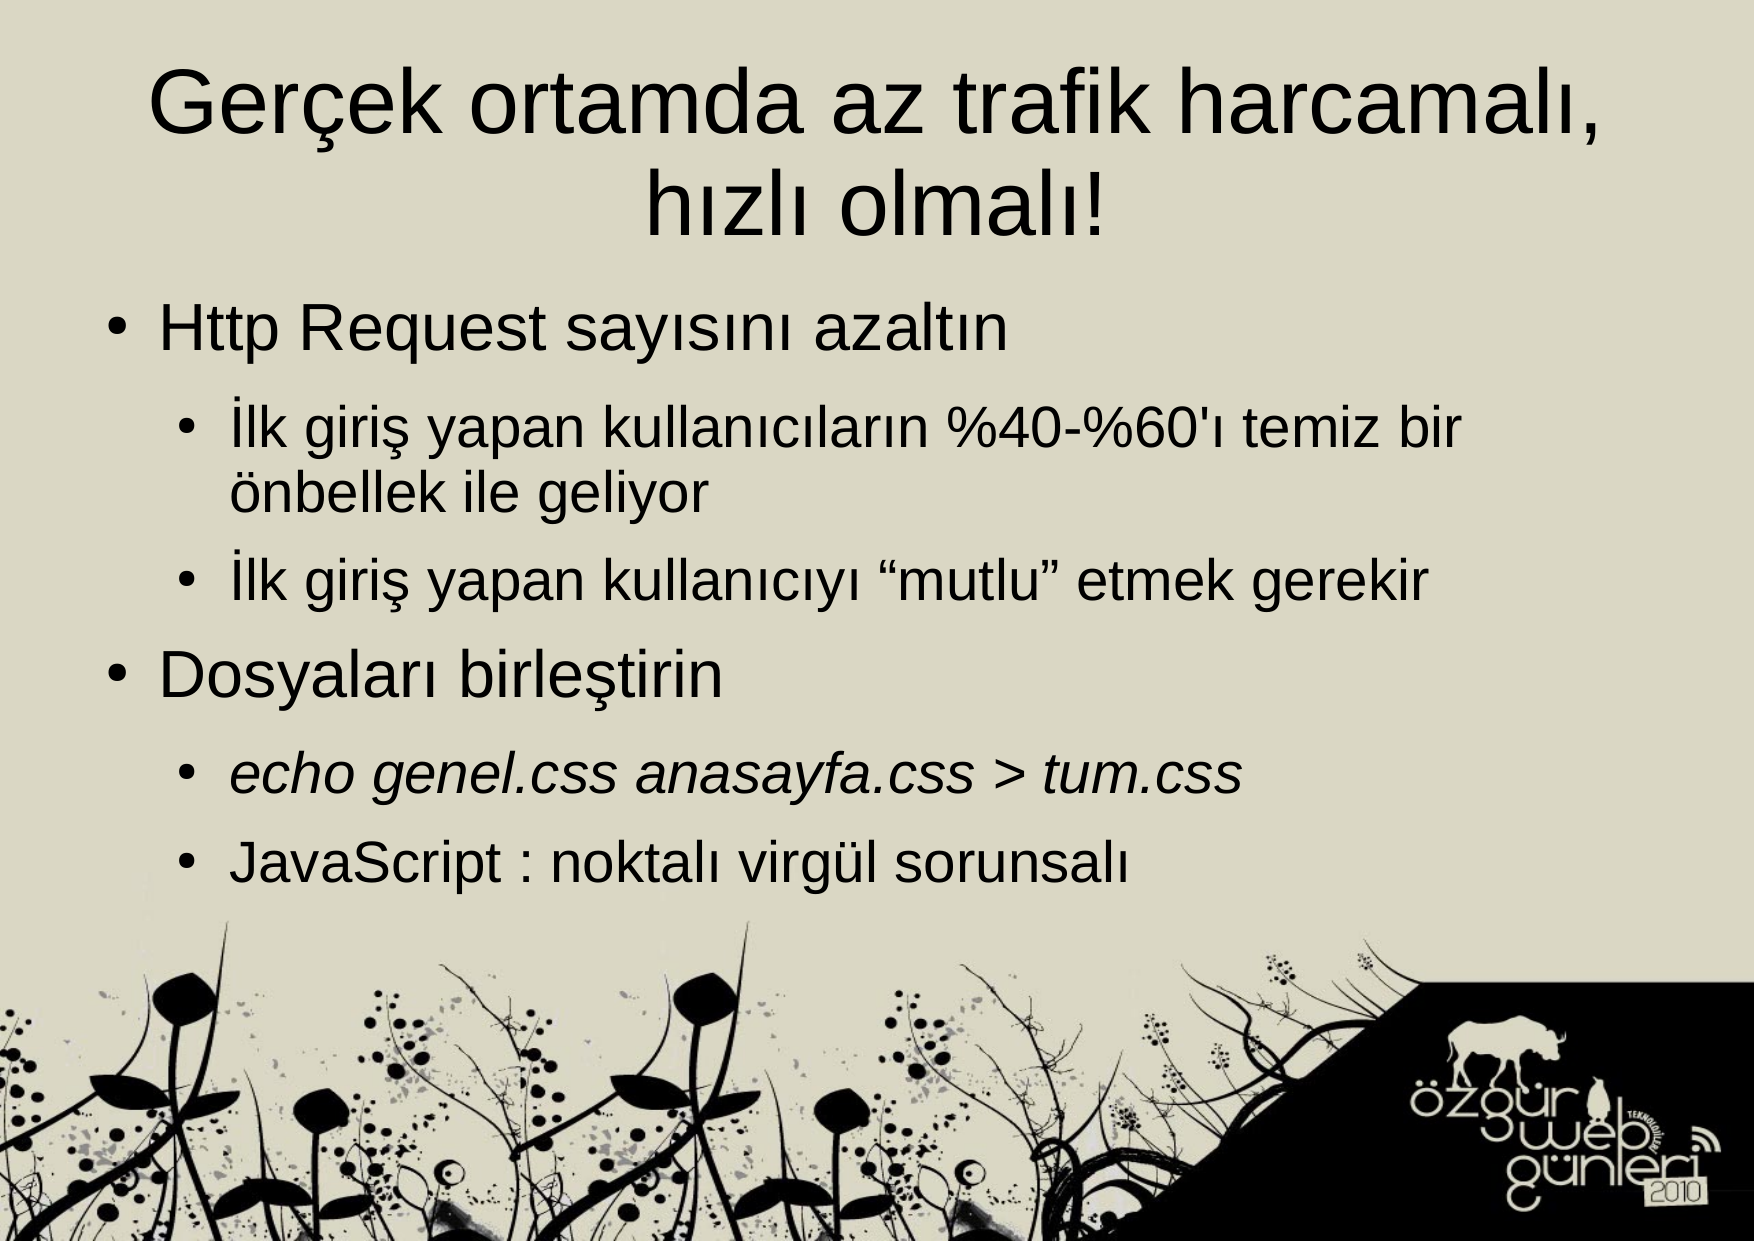

# Gerçek ortamda az trafik harcamalı, hızlı olmalı!
Http Request sayısını azaltın
İlk giriş yapan kullanıcıların %40-%60'ı temiz bir önbellek ile geliyor
İlk giriş yapan kullanıcıyı “mutlu” etmek gerekir
Dosyaları birleştirin
echo genel.css anasayfa.css > tum.css
JavaScript : noktalı virgül sorunsalı